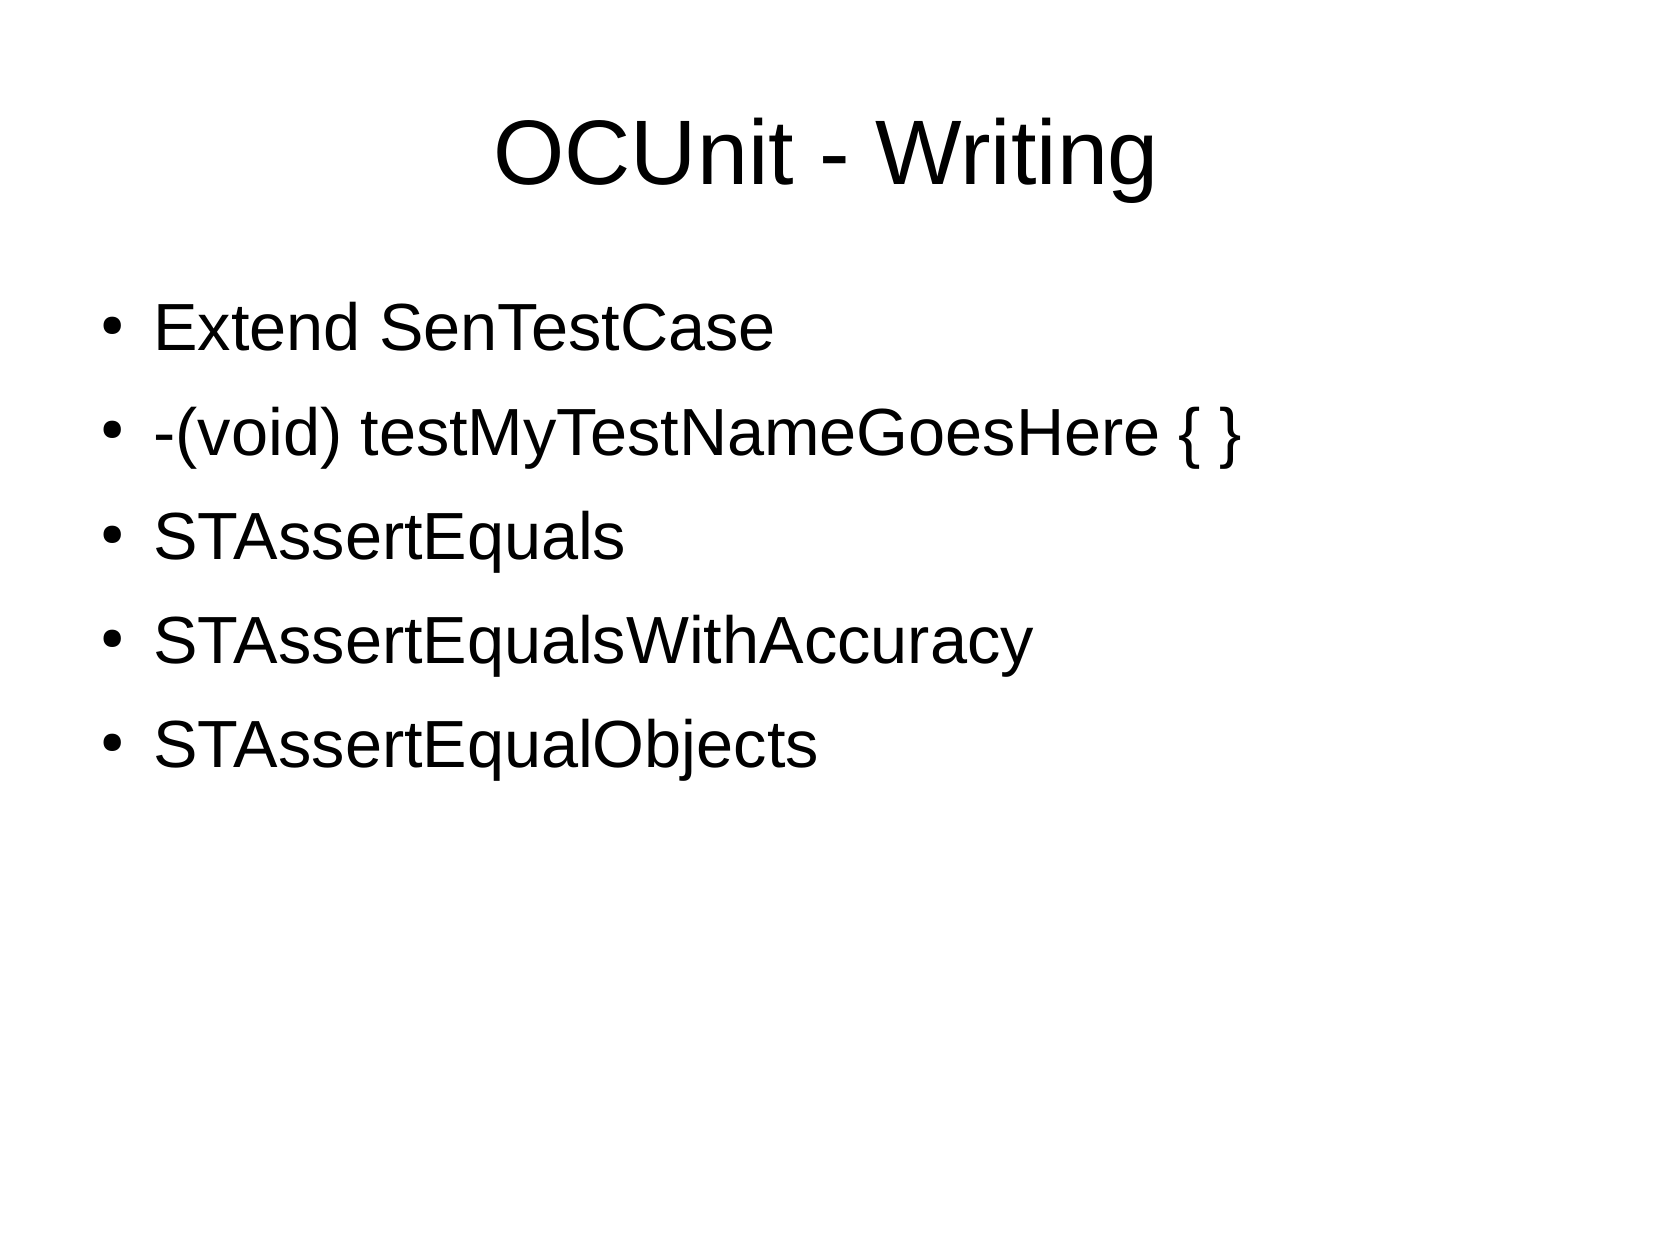

# OCUnit - Writing
Extend SenTestCase
-(void) testMyTestNameGoesHere { }
STAssertEquals
STAssertEqualsWithAccuracy
STAssertEqualObjects